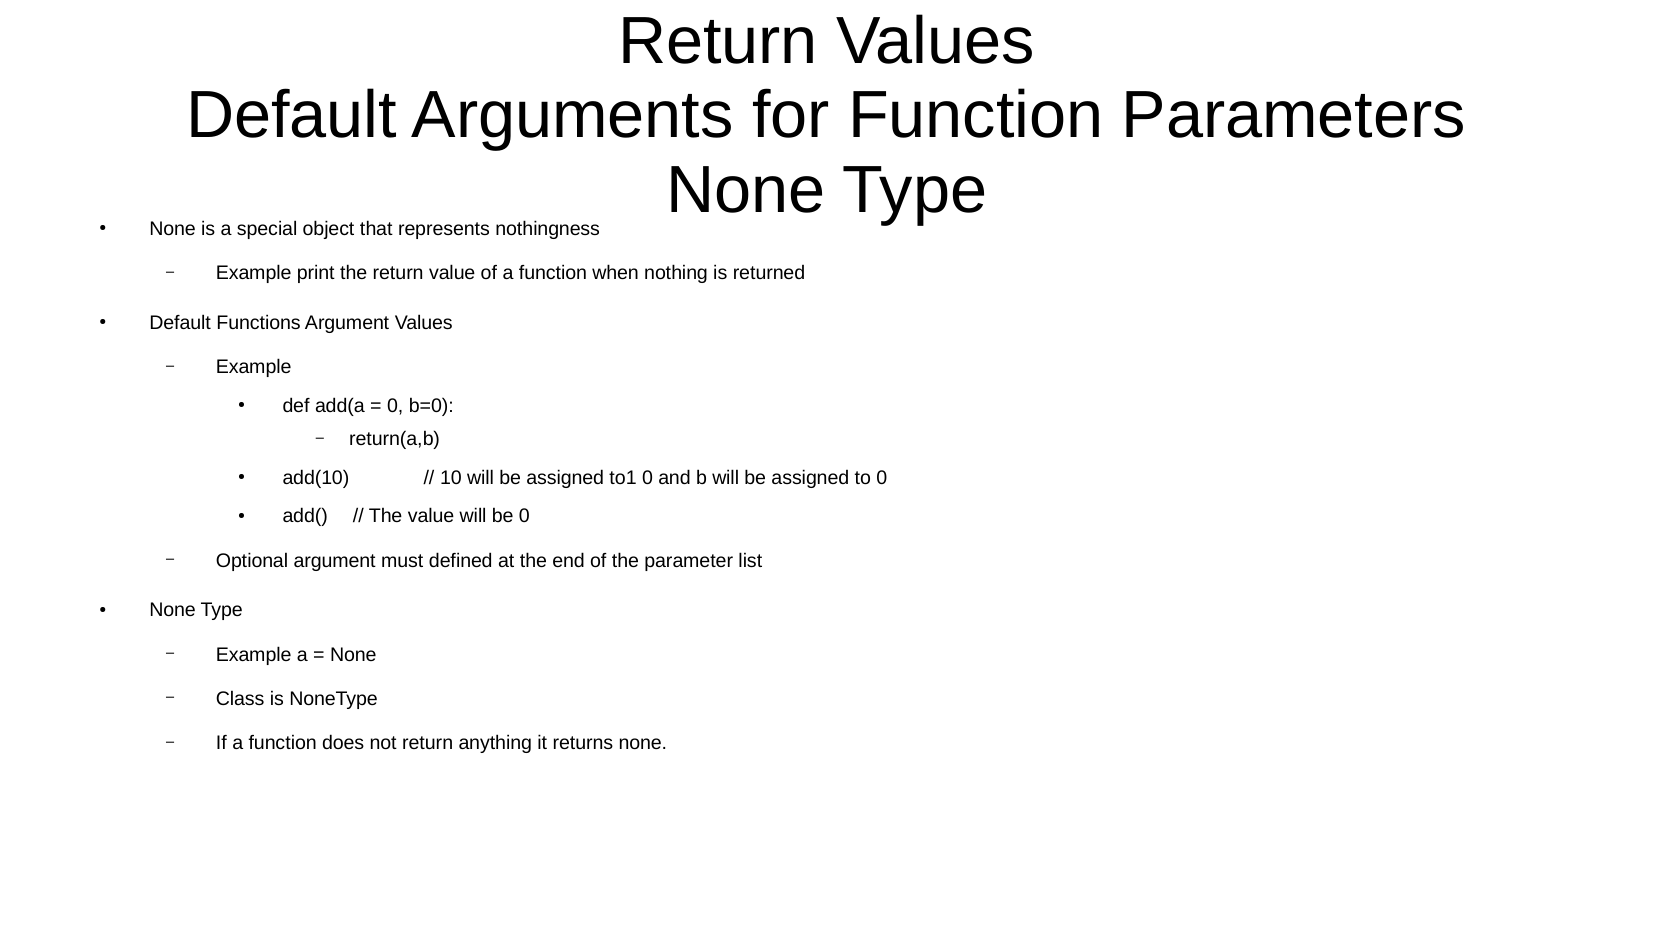

# Return Values Default Arguments for Function Parameters None Type
None is a special object that represents nothingness
Example print the return value of a function when nothing is returned
Default Functions Argument Values
Example
def add(a = 0, b=0):
return(a,b)
add(10) 					// 10 will be assigned to1 0 and b will be assigned to 0
add()						// The value will be 0
Optional argument must defined at the end of the parameter list
None Type
Example a = None
Class is NoneType
If a function does not return anything it returns none.